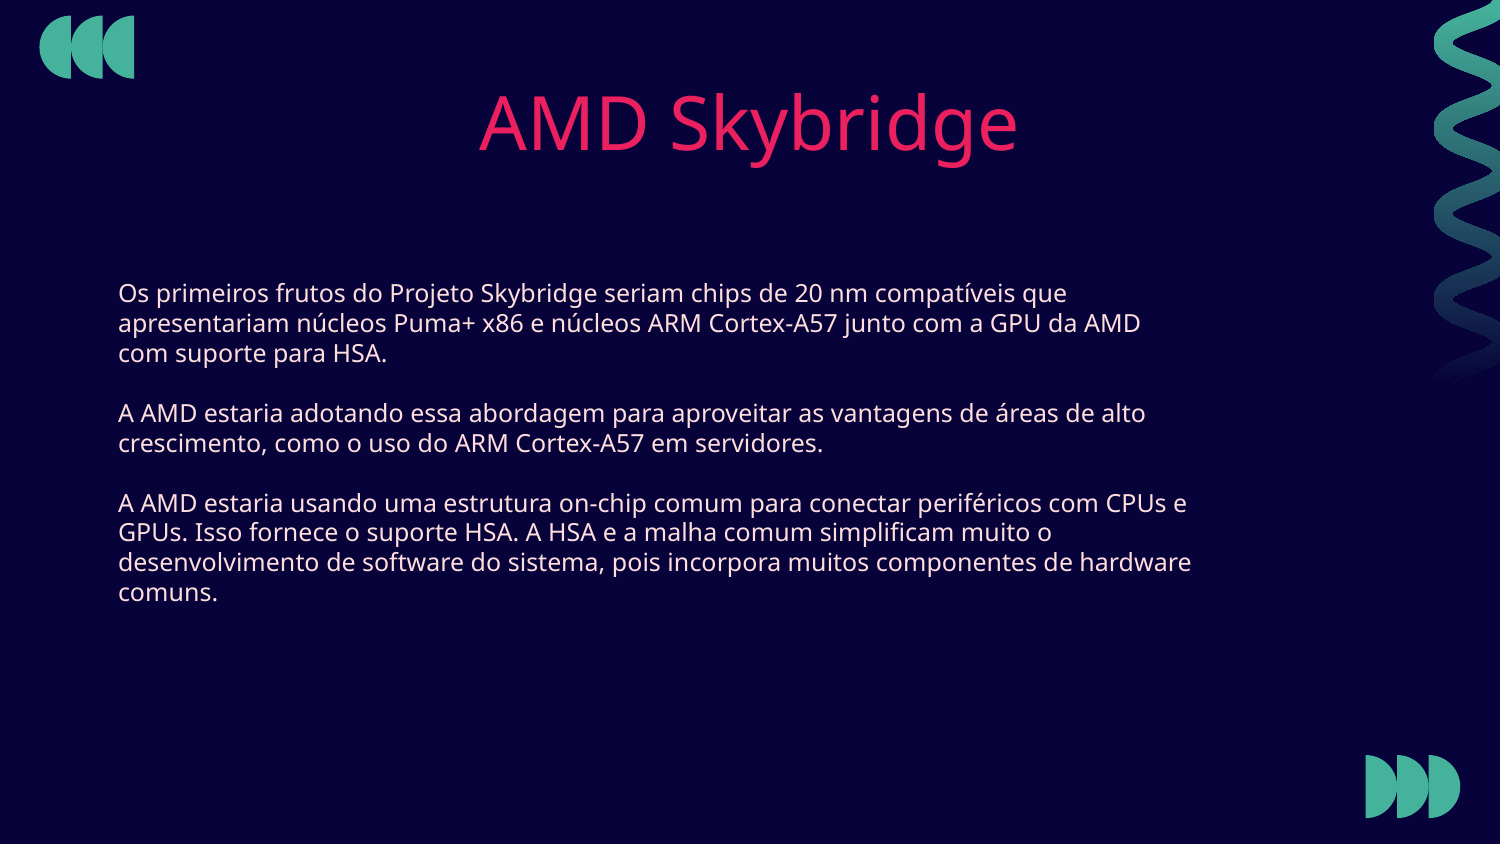

# AMD Skybridge
Os primeiros frutos do Projeto Skybridge seriam chips de 20 nm compatíveis que apresentariam núcleos Puma+ x86 e núcleos ARM Cortex-A57 junto com a GPU da AMD com suporte para HSA.
A AMD estaria adotando essa abordagem para aproveitar as vantagens de áreas de alto crescimento, como o uso do ARM Cortex-A57 em servidores.
A AMD estaria usando uma estrutura on-chip comum para conectar periféricos com CPUs e GPUs. Isso fornece o suporte HSA. A HSA e a malha comum simplificam muito o desenvolvimento de software do sistema, pois incorpora muitos componentes de hardware comuns.